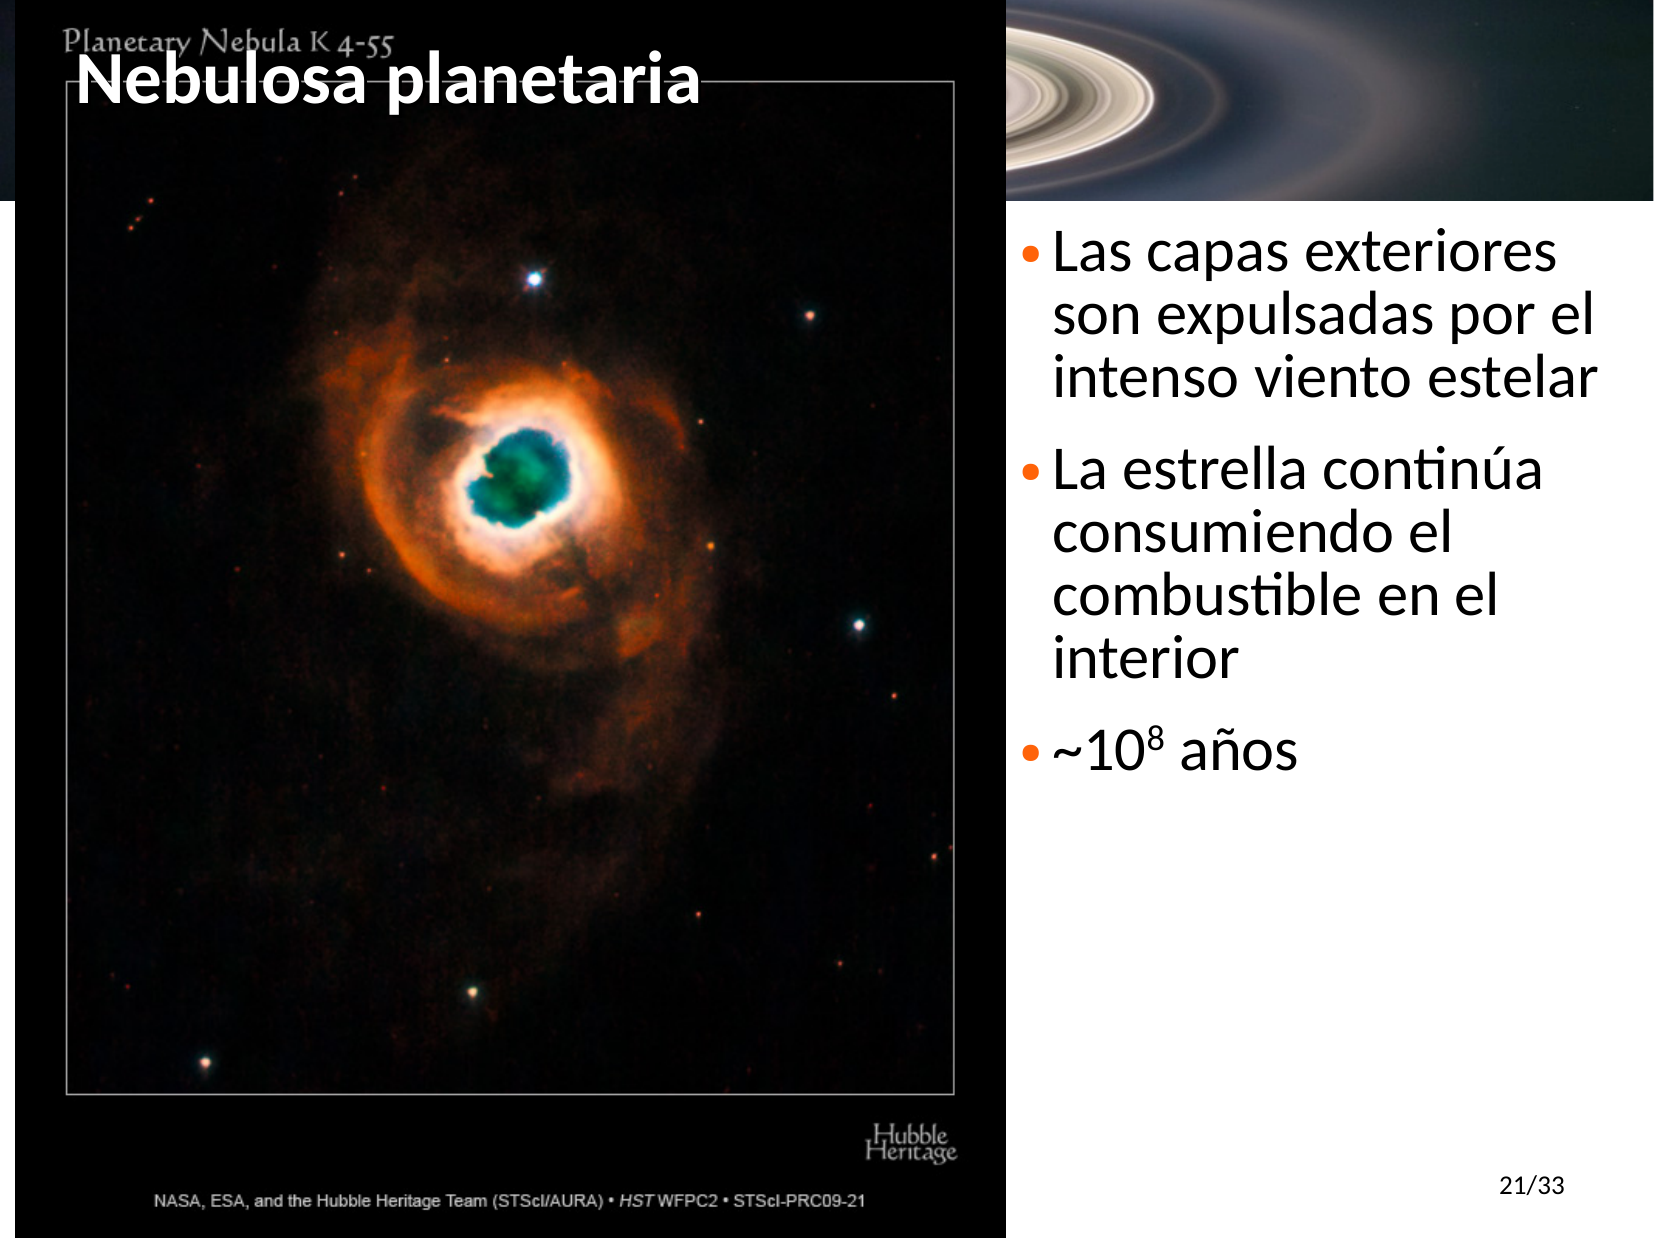

# Nebulosa planetaria
Las capas exteriores son expulsadas por el intenso viento estelar
La estrella continúa consumiendo el combustible en el interior
~108 años
Astronomía (Asorey)
21